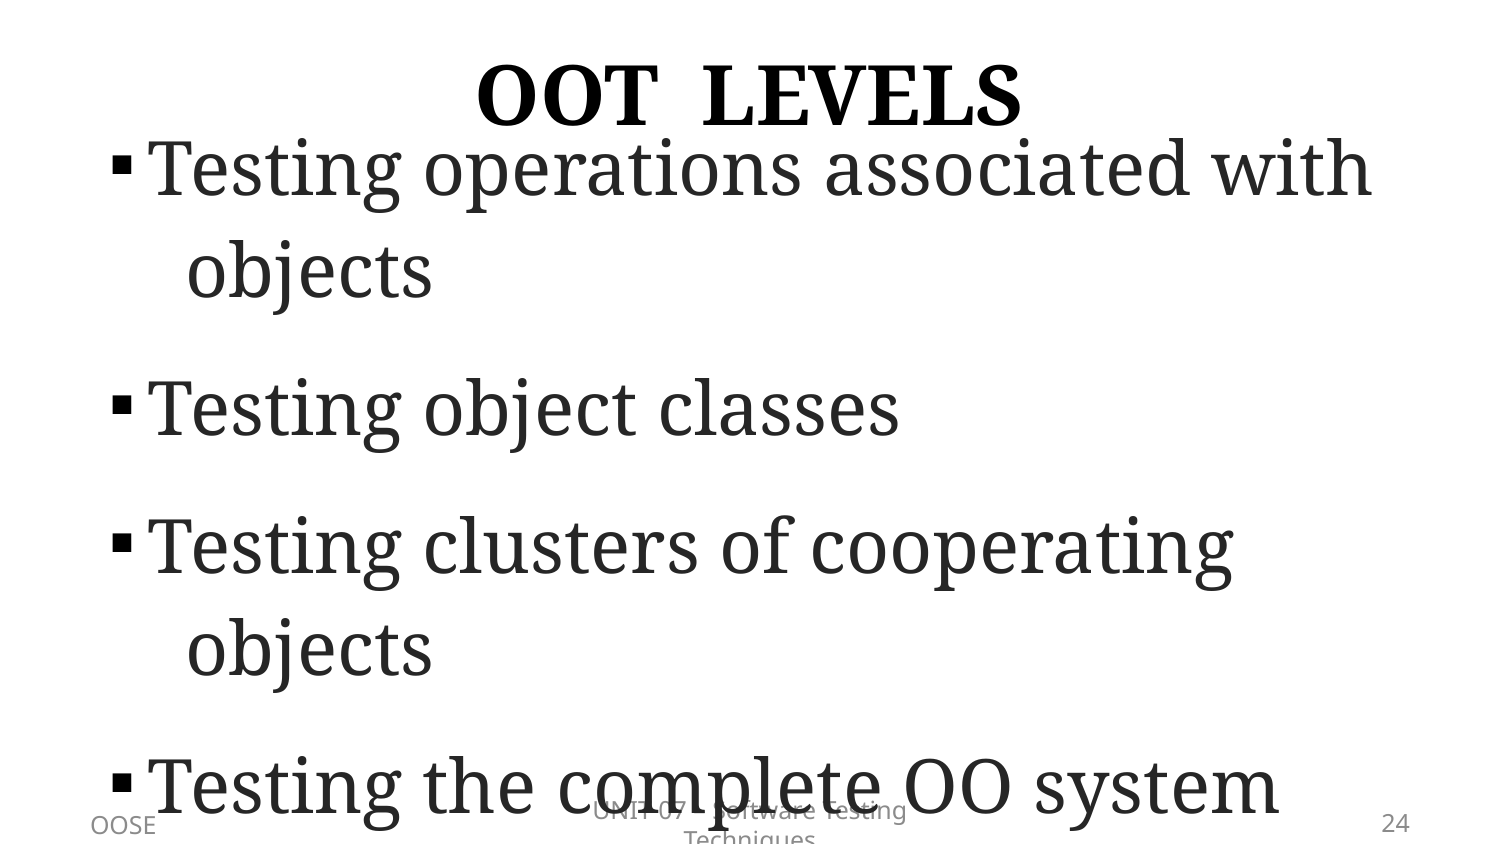

# OOT LEVELS
Testing operations associated with objects
Testing object classes
Testing clusters of cooperating objects
Testing the complete OO system
OOSE
UNIT 07 - Software Testing Techniques
24